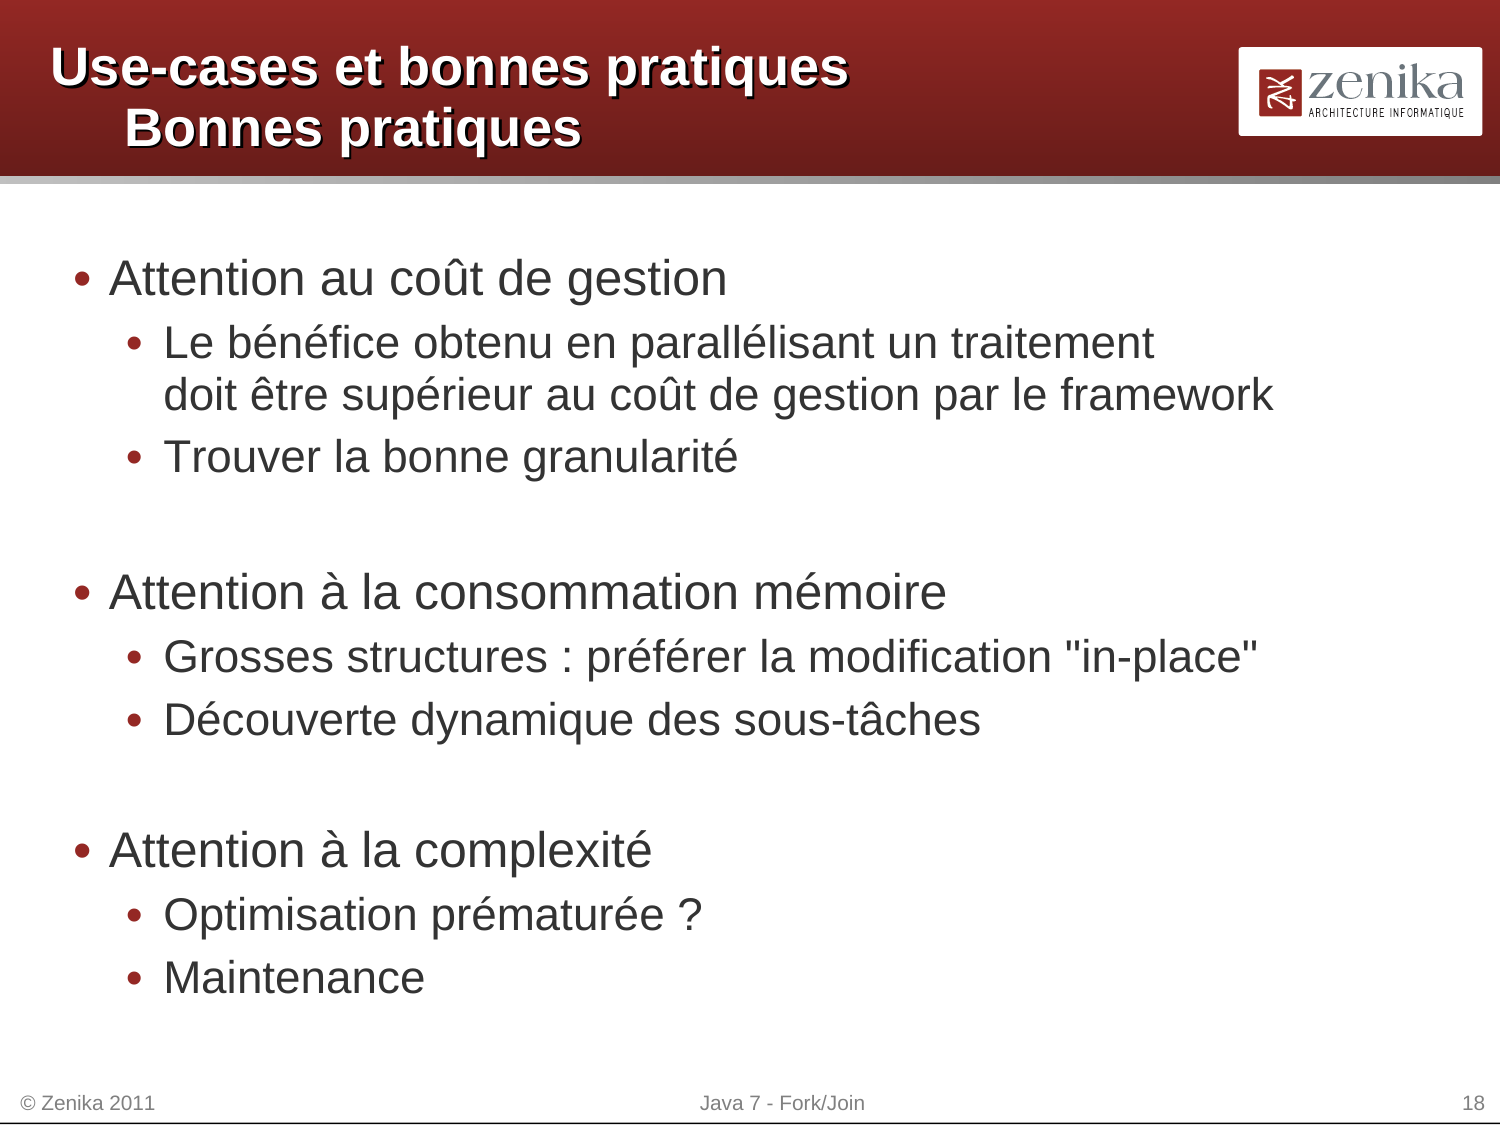

# Use-cases et bonnes pratiques Bonnes pratiques
Attention au coût de gestion
Le bénéfice obtenu en parallélisant un traitement
doit être supérieur au coût de gestion par le framework
Trouver la bonne granularité
Attention à la consommation mémoire
Grosses structures : préférer la modification "in-place"
Découverte dynamique des sous-tâches
Attention à la complexité
Optimisation prématurée ?
Maintenance